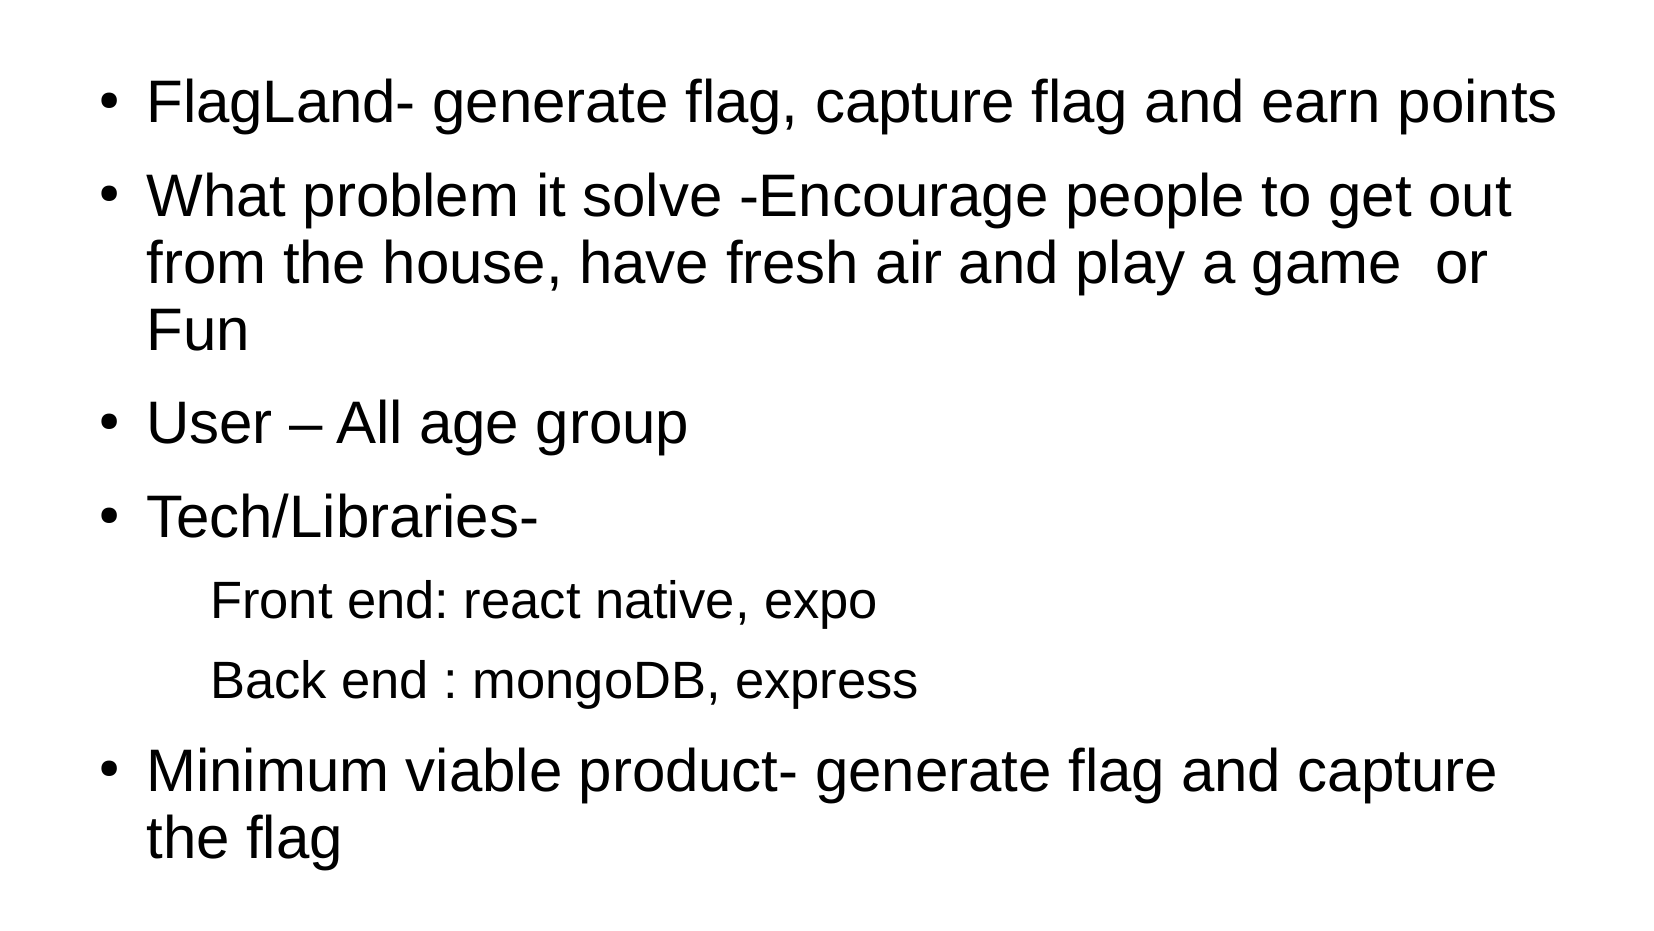

# FlagLand- generate flag, capture flag and earn points
What problem it solve -Encourage people to get out from the house, have fresh air and play a game or Fun
User – All age group
Tech/Libraries-
Front end: react native, expo
Back end : mongoDB, express
Minimum viable product- generate flag and capture the flag